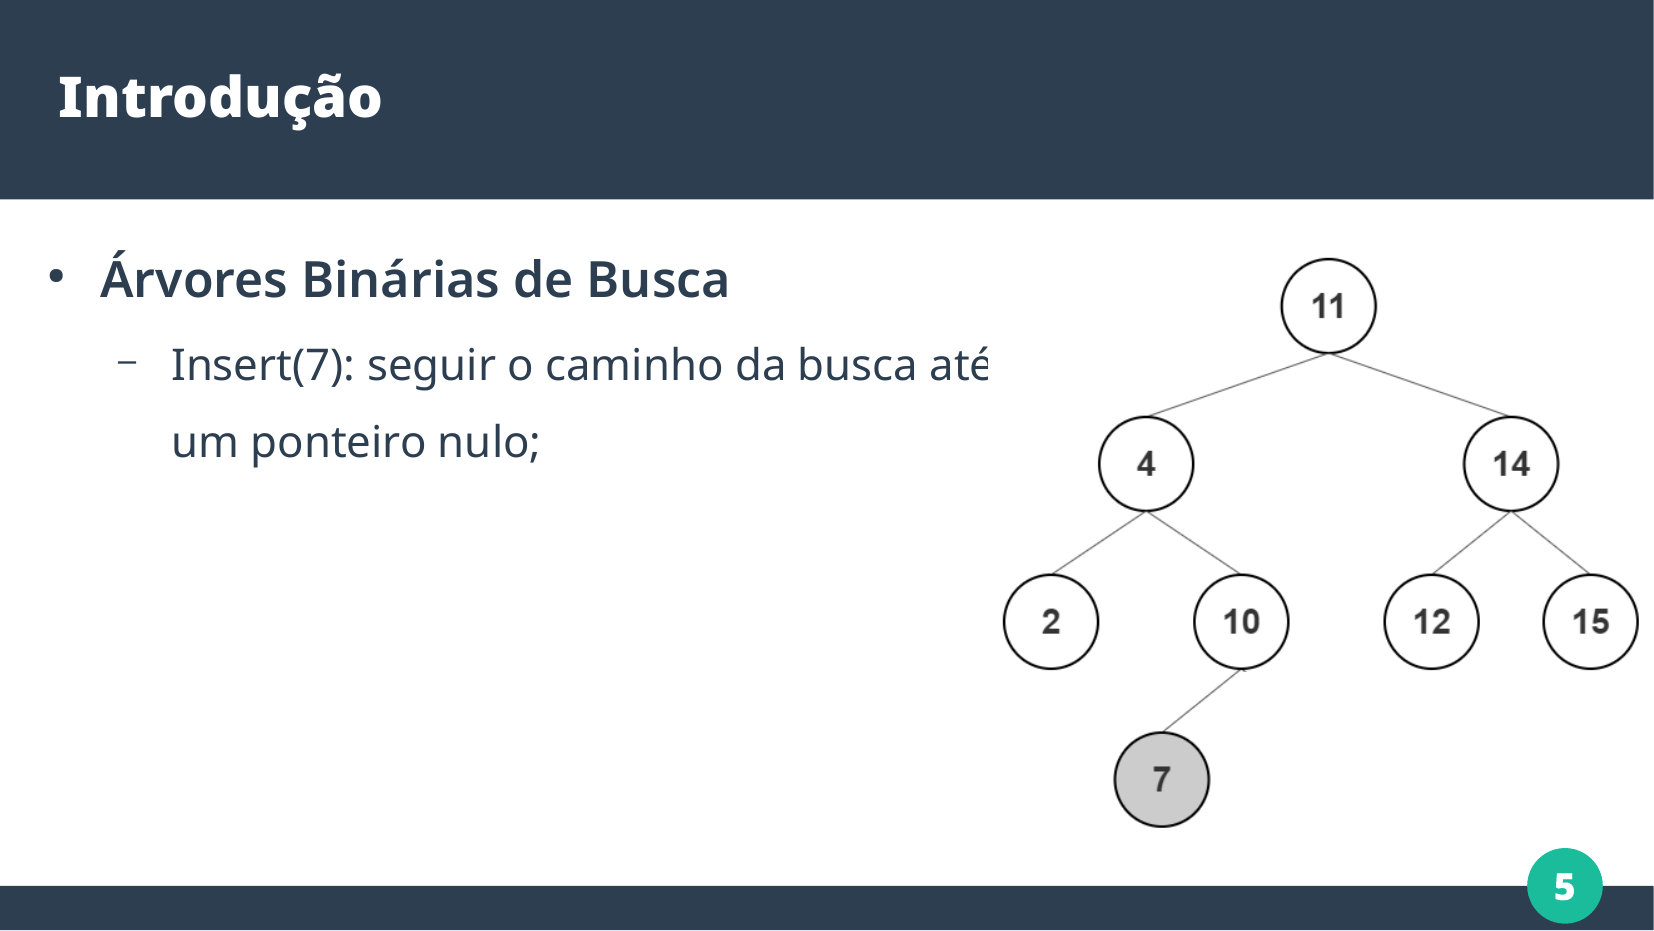

# Introdução
Árvores Binárias de Busca
Insert(7): seguir o caminho da busca até achar
um ponteiro nulo;